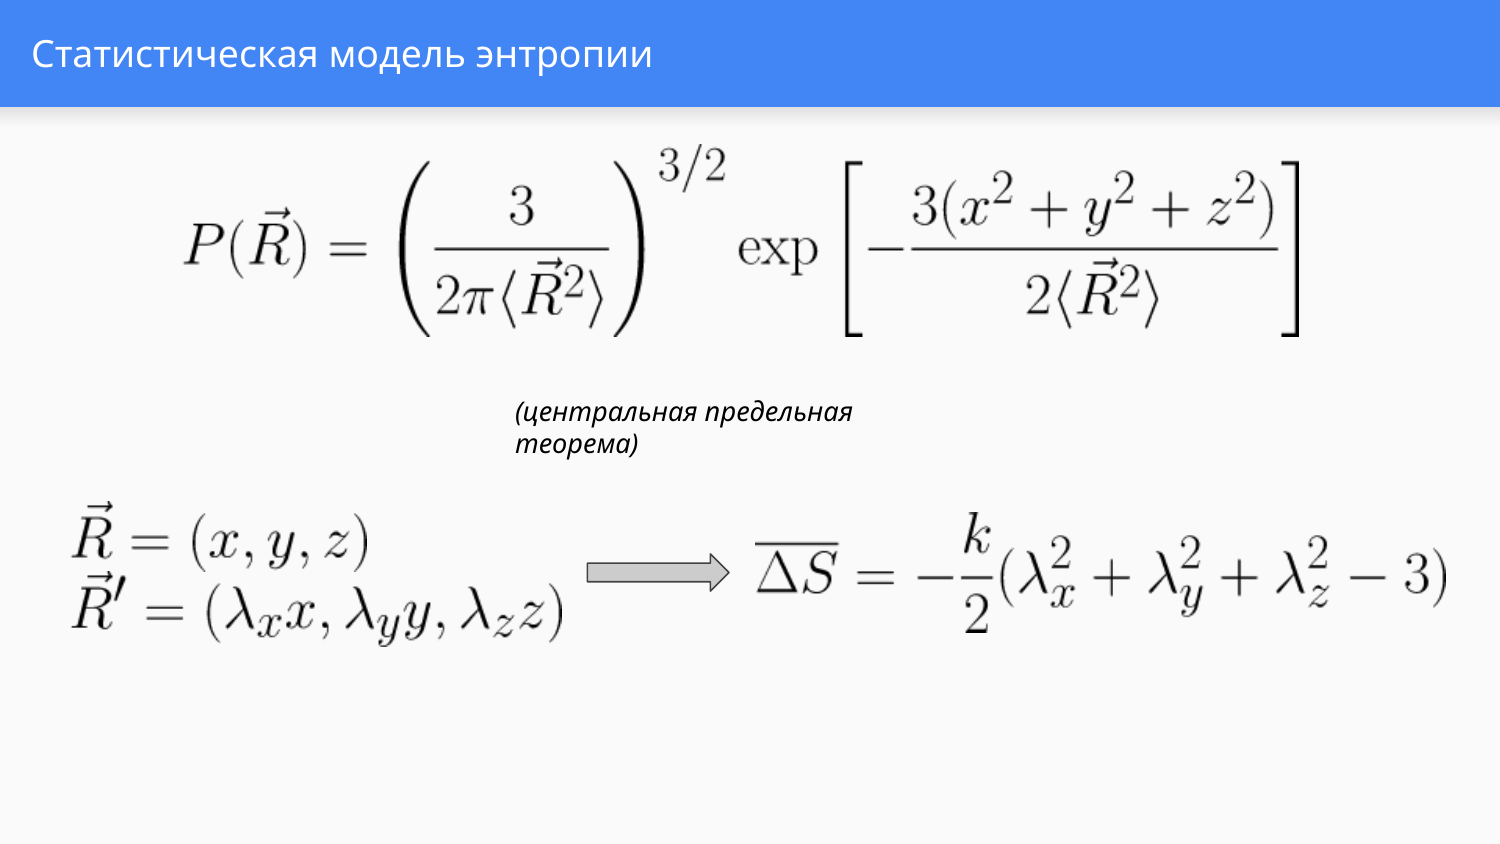

# Статистическая модель энтропии
(центральная предельная теорема)